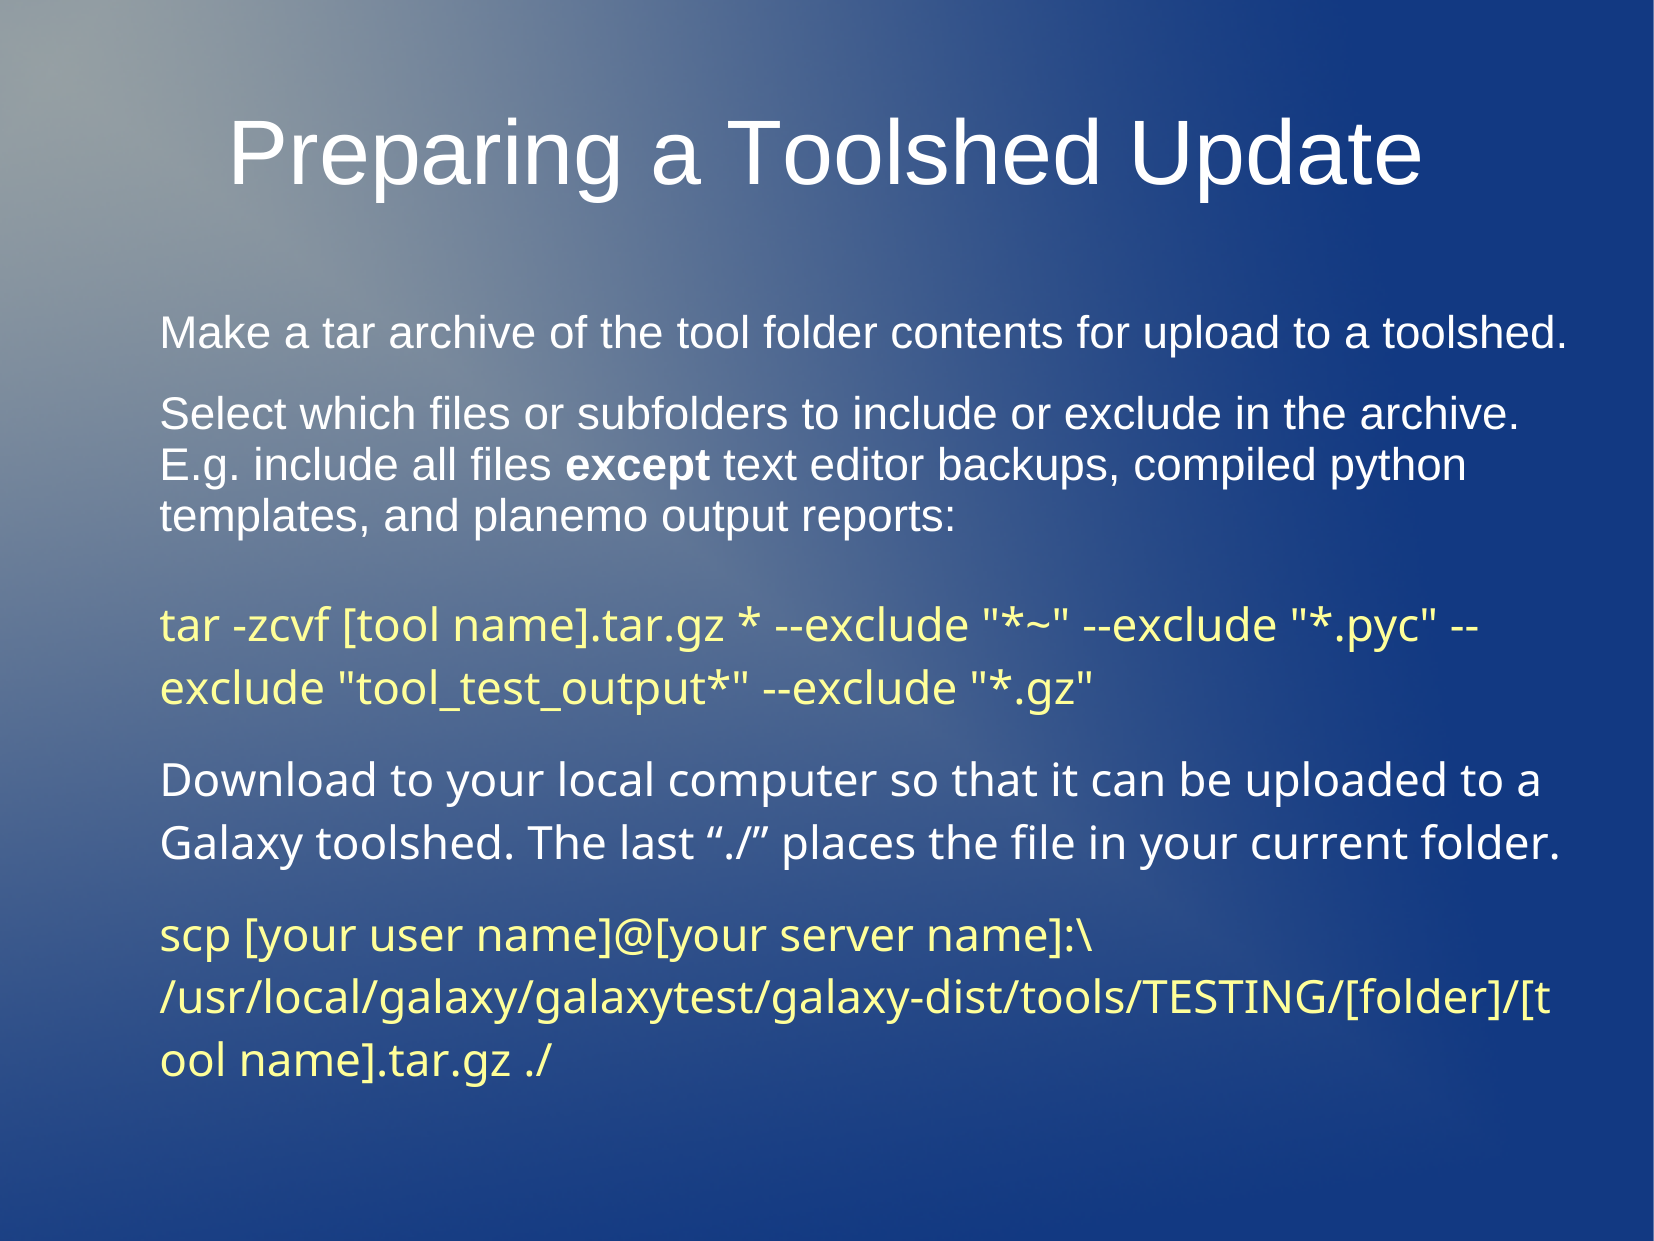

# Preparing a Toolshed Update
Make a tar archive of the tool folder contents for upload to a toolshed.
Select which files or subfolders to include or exclude in the archive. E.g. include all files except text editor backups, compiled python templates, and planemo output reports:
tar -zcvf [tool name].tar.gz * --exclude "*~" --exclude "*.pyc" --exclude "tool_test_output*" --exclude "*.gz"
Download to your local computer so that it can be uploaded to a Galaxy toolshed. The last “./” places the file in your current folder.
scp [your user name]@[your server name]:\ /usr/local/galaxy/galaxytest/galaxy-dist/tools/TESTING/[folder]/[tool name].tar.gz ./